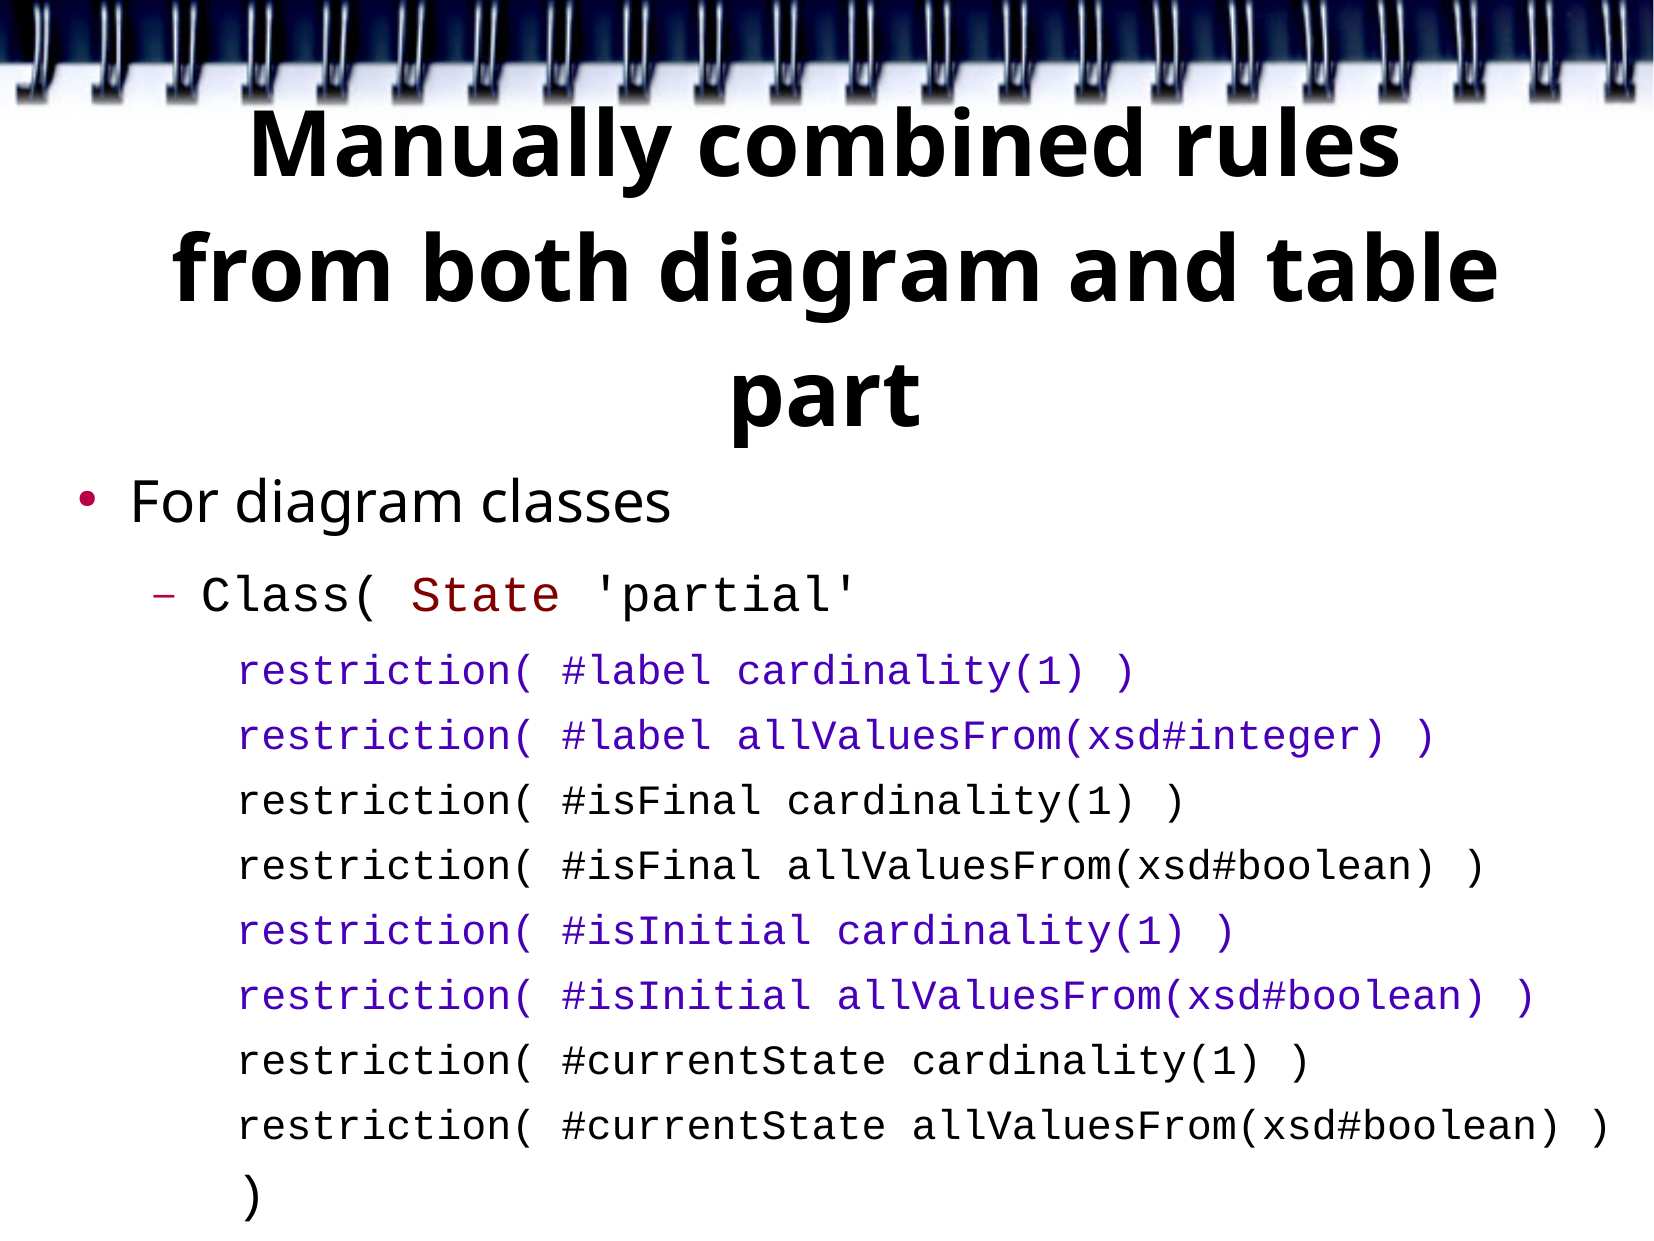

Manually combined rules
from both diagram and table part
# For diagram classes
Class( State 'partial'
restriction( #label cardinality(1) )
restriction( #label allValuesFrom(xsd#integer) )
restriction( #isFinal cardinality(1) )
restriction( #isFinal allValuesFrom(xsd#boolean) )
restriction( #isInitial cardinality(1) )
restriction( #isInitial allValuesFrom(xsd#boolean) )
restriction( #currentState cardinality(1) )
restriction( #currentState allValuesFrom(xsd#boolean) )
)